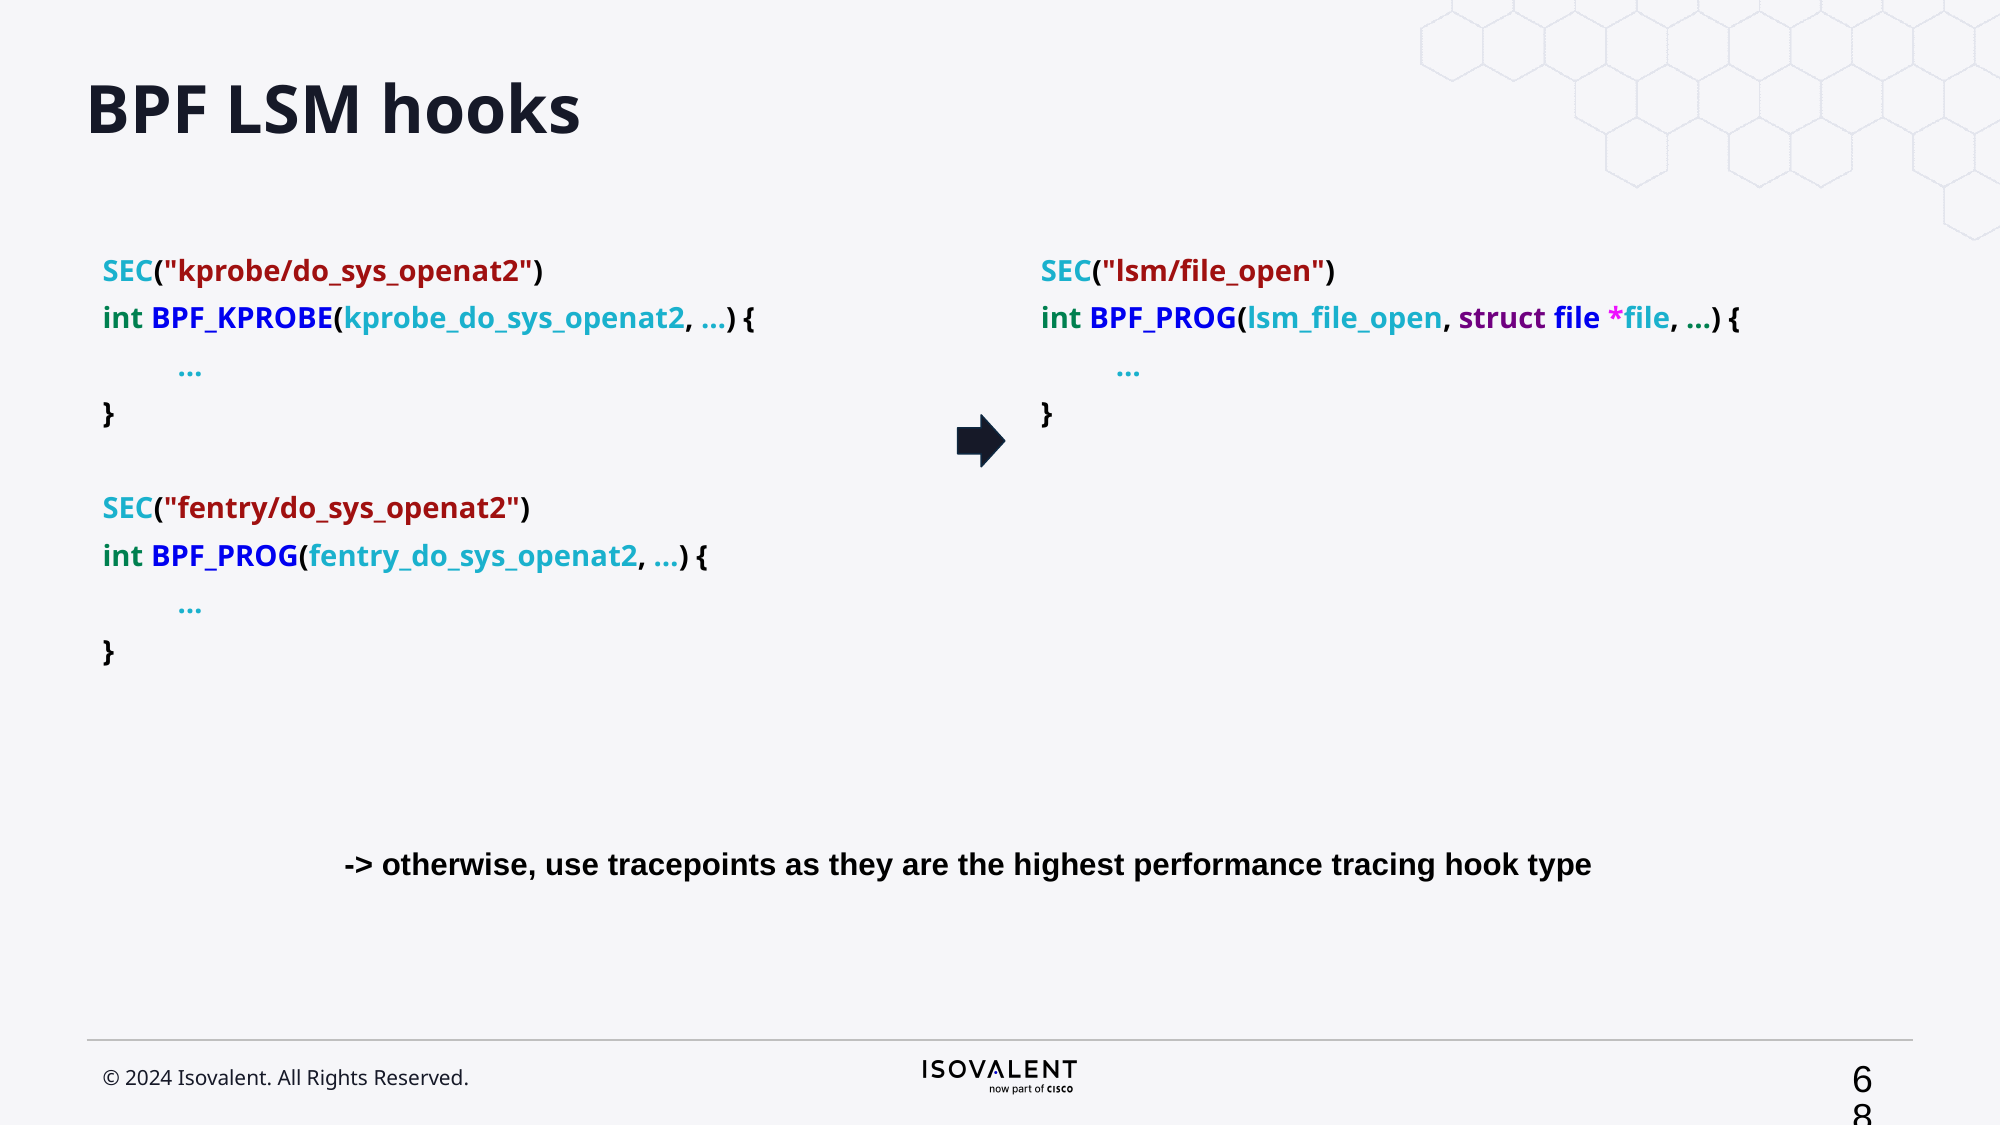

# BPF LSM hooks
SEC("kprobe/do_sys_openat2")
int BPF_KPROBE(kprobe_do_sys_openat2, …) {
…
}
SEC("fentry/do_sys_openat2")
int BPF_PROG(fentry_do_sys_openat2, …) {
…
}
SEC("lsm/file_open")
int BPF_PROG(lsm_file_open, struct file *file, …) {
	…
}
-> otherwise, use tracepoints as they are the highest performance tracing hook type